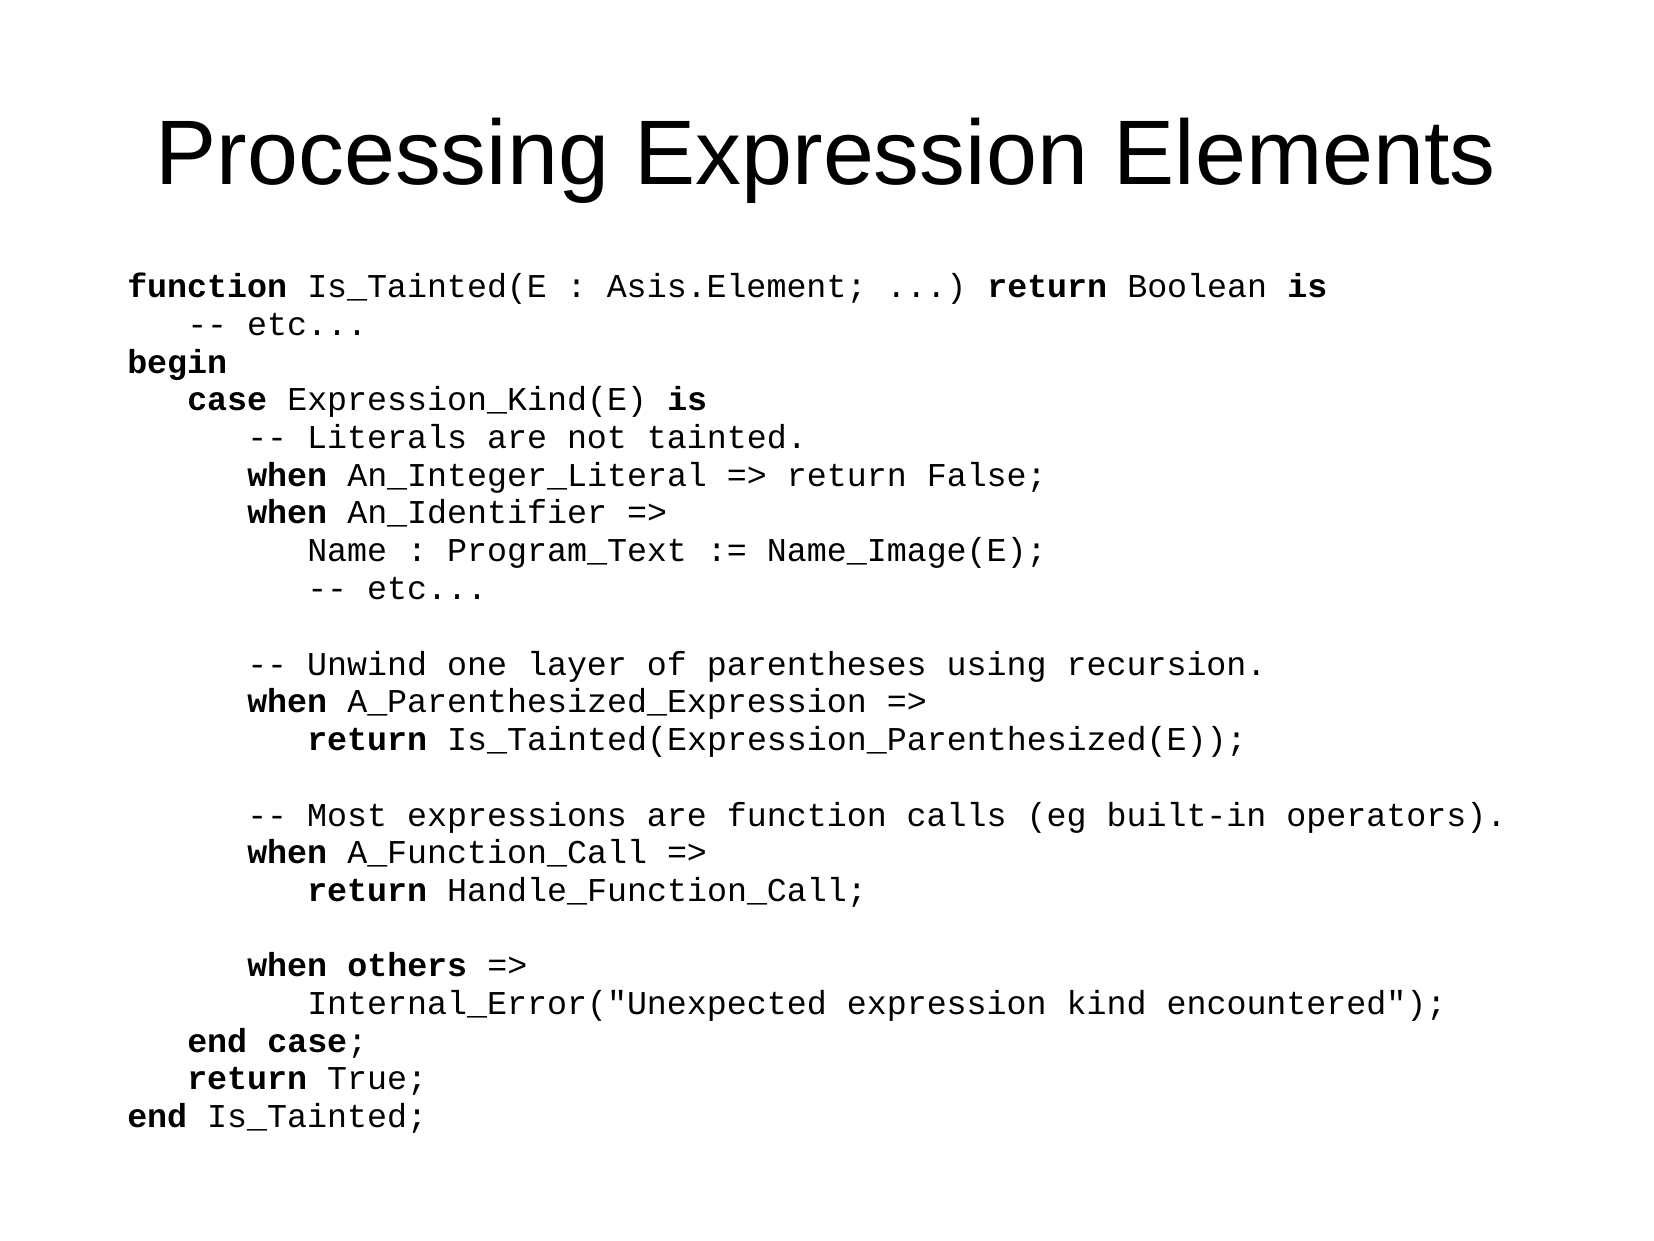

# Processing Expression Elements
function Is_Tainted(E : Asis.Element; ...) return Boolean is
 -- etc...
begin
 case Expression_Kind(E) is
 -- Literals are not tainted.
 when An_Integer_Literal => return False;
 when An_Identifier =>
 Name : Program_Text := Name_Image(E);
 -- etc...
 -- Unwind one layer of parentheses using recursion.
 when A_Parenthesized_Expression =>
 return Is_Tainted(Expression_Parenthesized(E));
 -- Most expressions are function calls (eg built-in operators).
 when A_Function_Call =>
 return Handle_Function_Call;
 when others =>
 Internal_Error("Unexpected expression kind encountered");
 end case;
 return True;
end Is_Tainted;